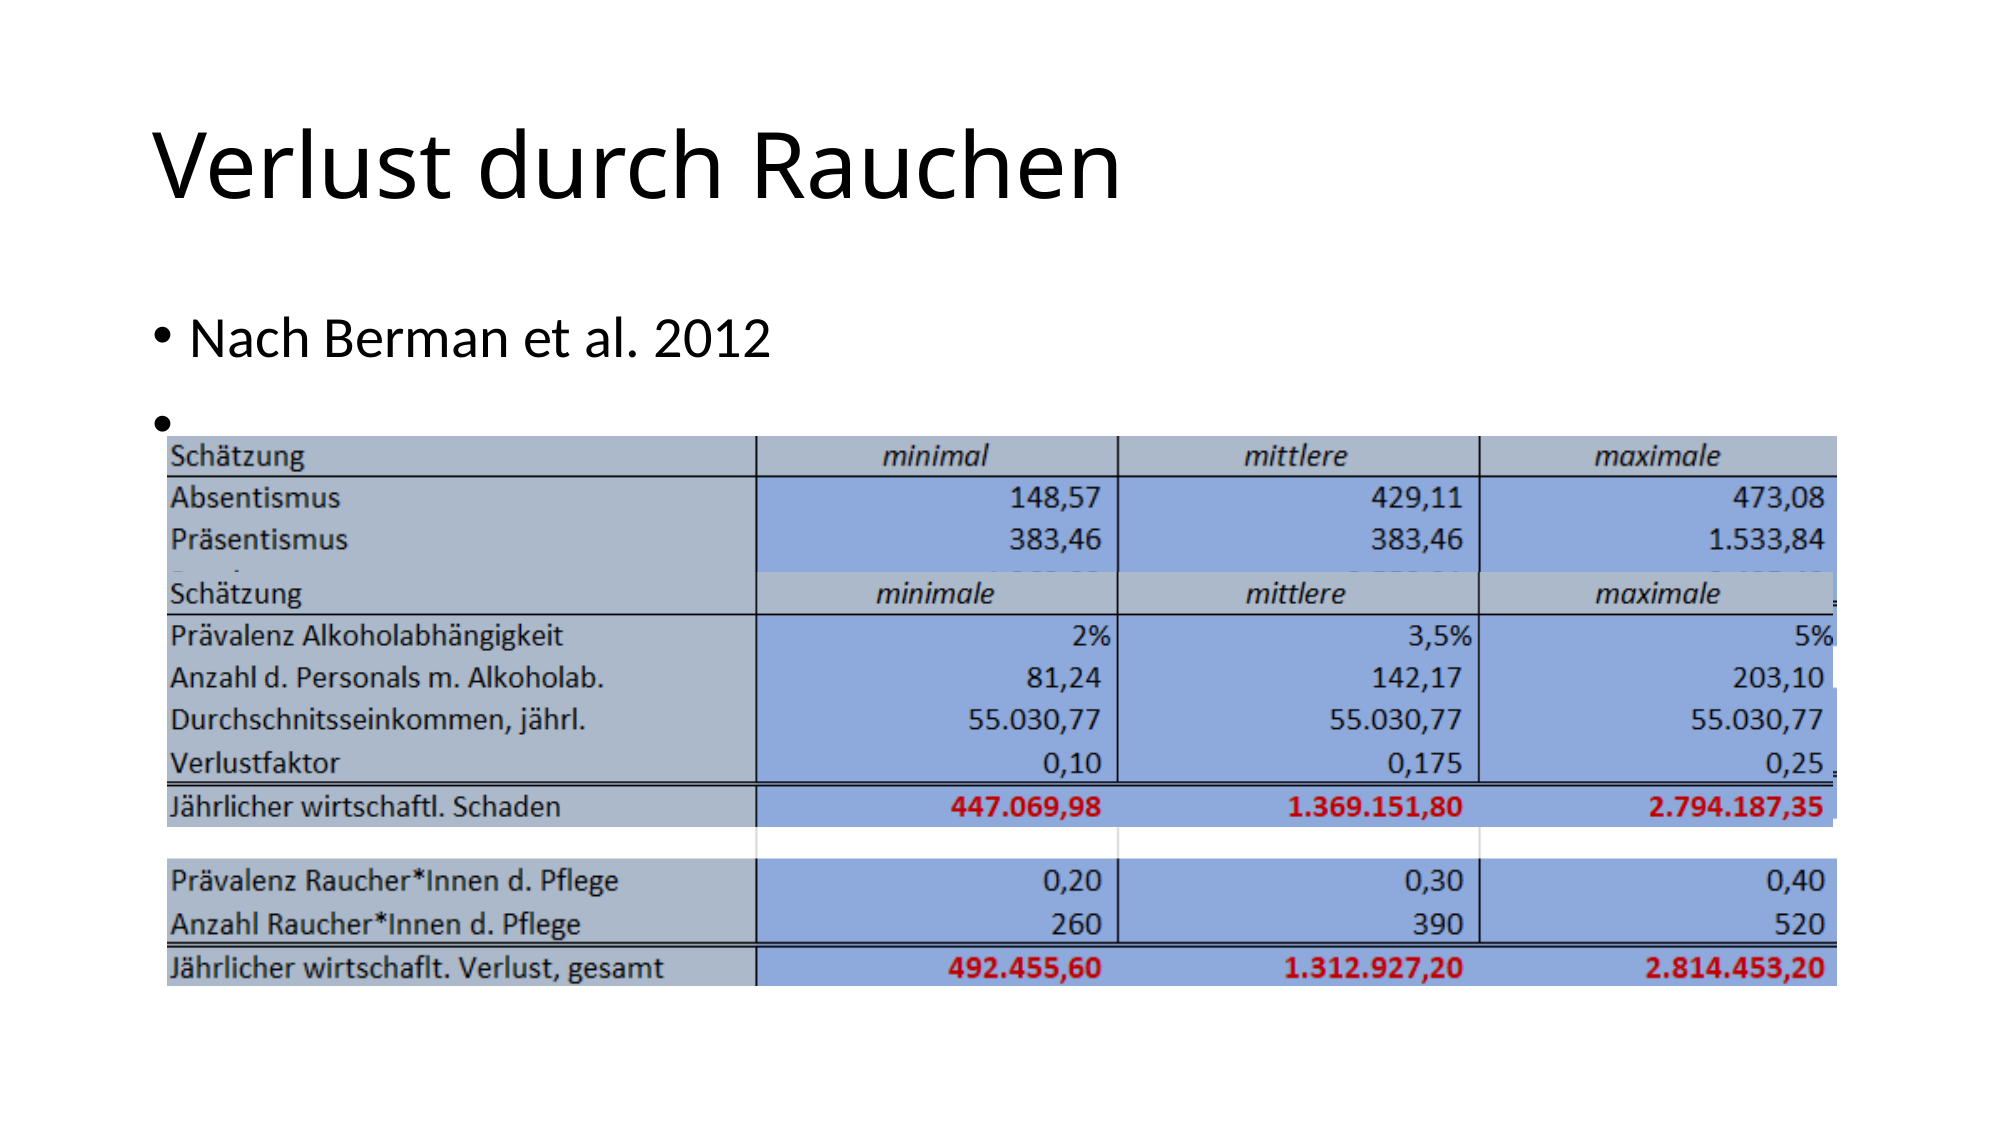

# Verlust durch Rauchen
Nach Berman et al. 2012